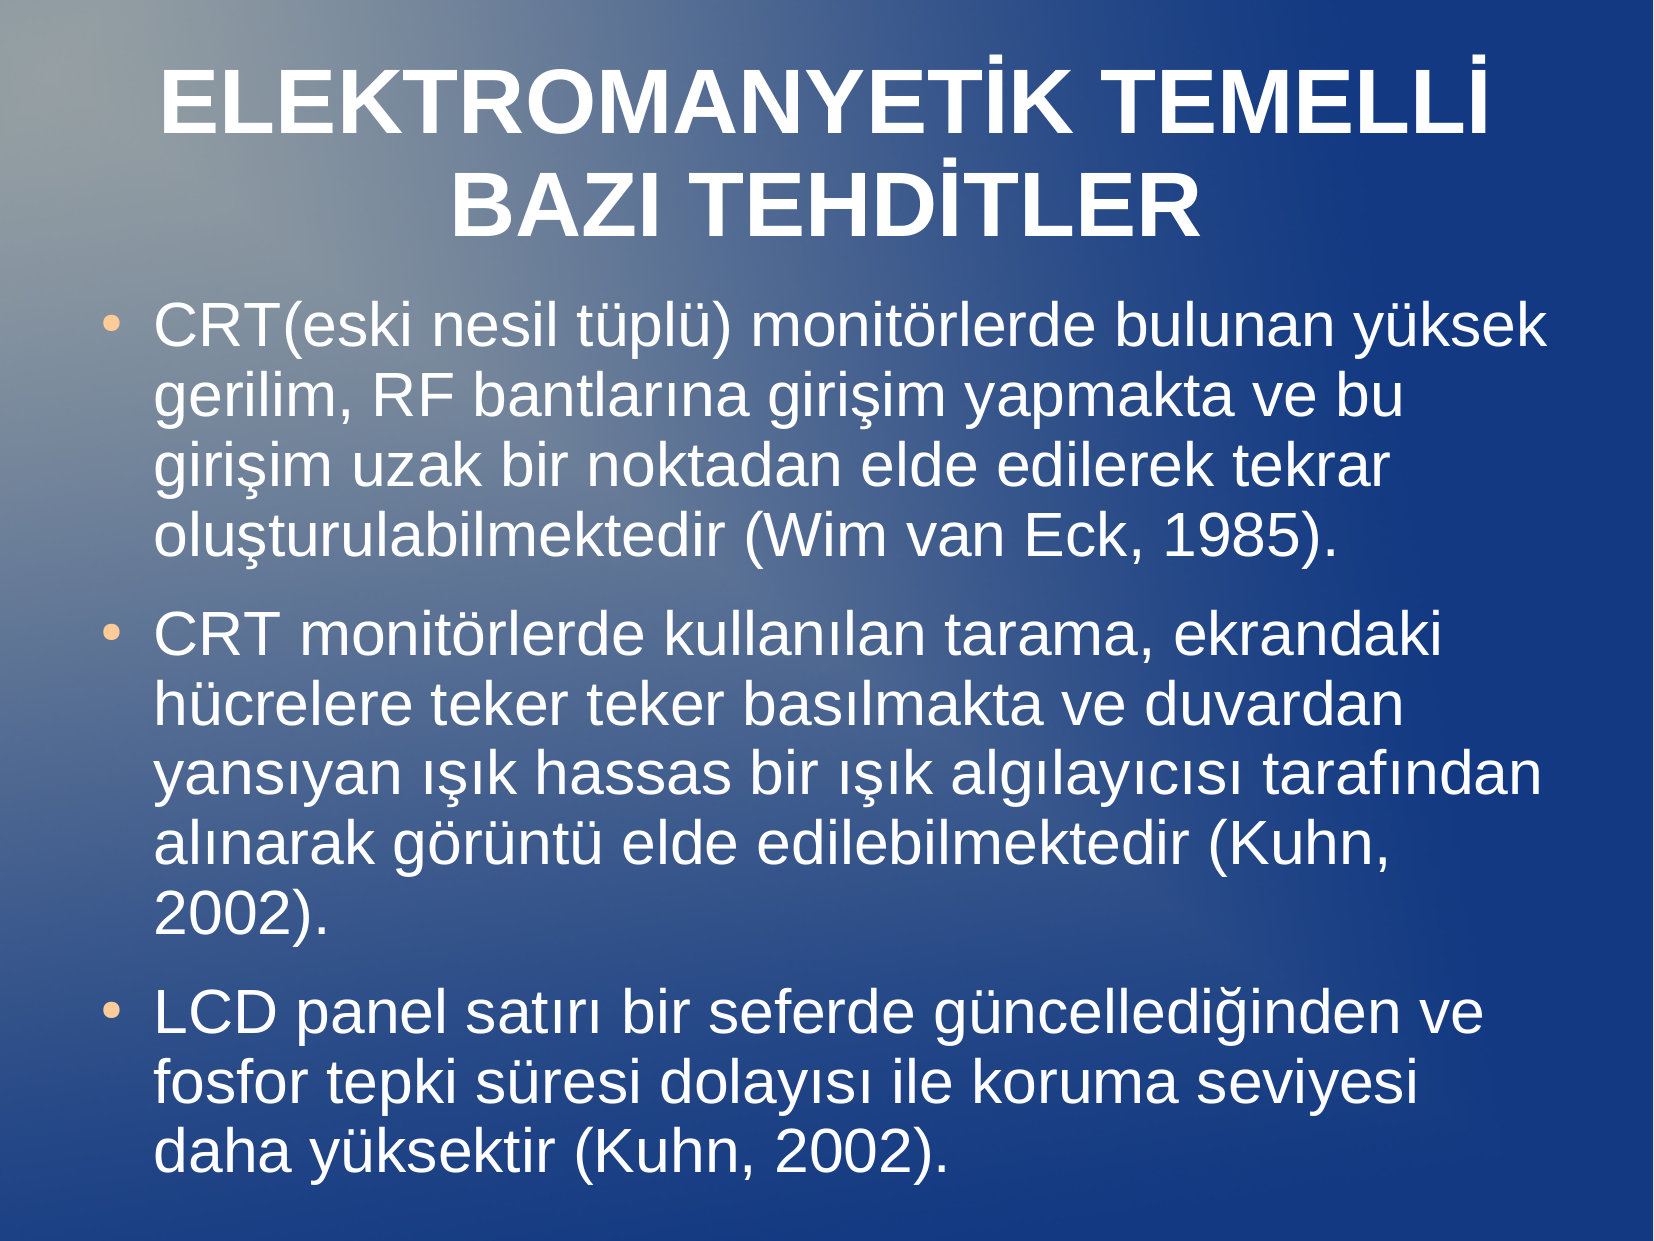

# ELEKTROMANYETİK TEMELLİ BAZI TEHDİTLER
CRT(eski nesil tüplü) monitörlerde bulunan yüksek gerilim, RF bantlarına girişim yapmakta ve bu girişim uzak bir noktadan elde edilerek tekrar oluşturulabilmektedir (Wim van Eck, 1985).
CRT monitörlerde kullanılan tarama, ekrandaki hücrelere teker teker basılmakta ve duvardan yansıyan ışık hassas bir ışık algılayıcısı tarafından alınarak görüntü elde edilebilmektedir (Kuhn, 2002).
LCD panel satırı bir seferde güncellediğinden ve fosfor tepki süresi dolayısı ile koruma seviyesi daha yüksektir (Kuhn, 2002).